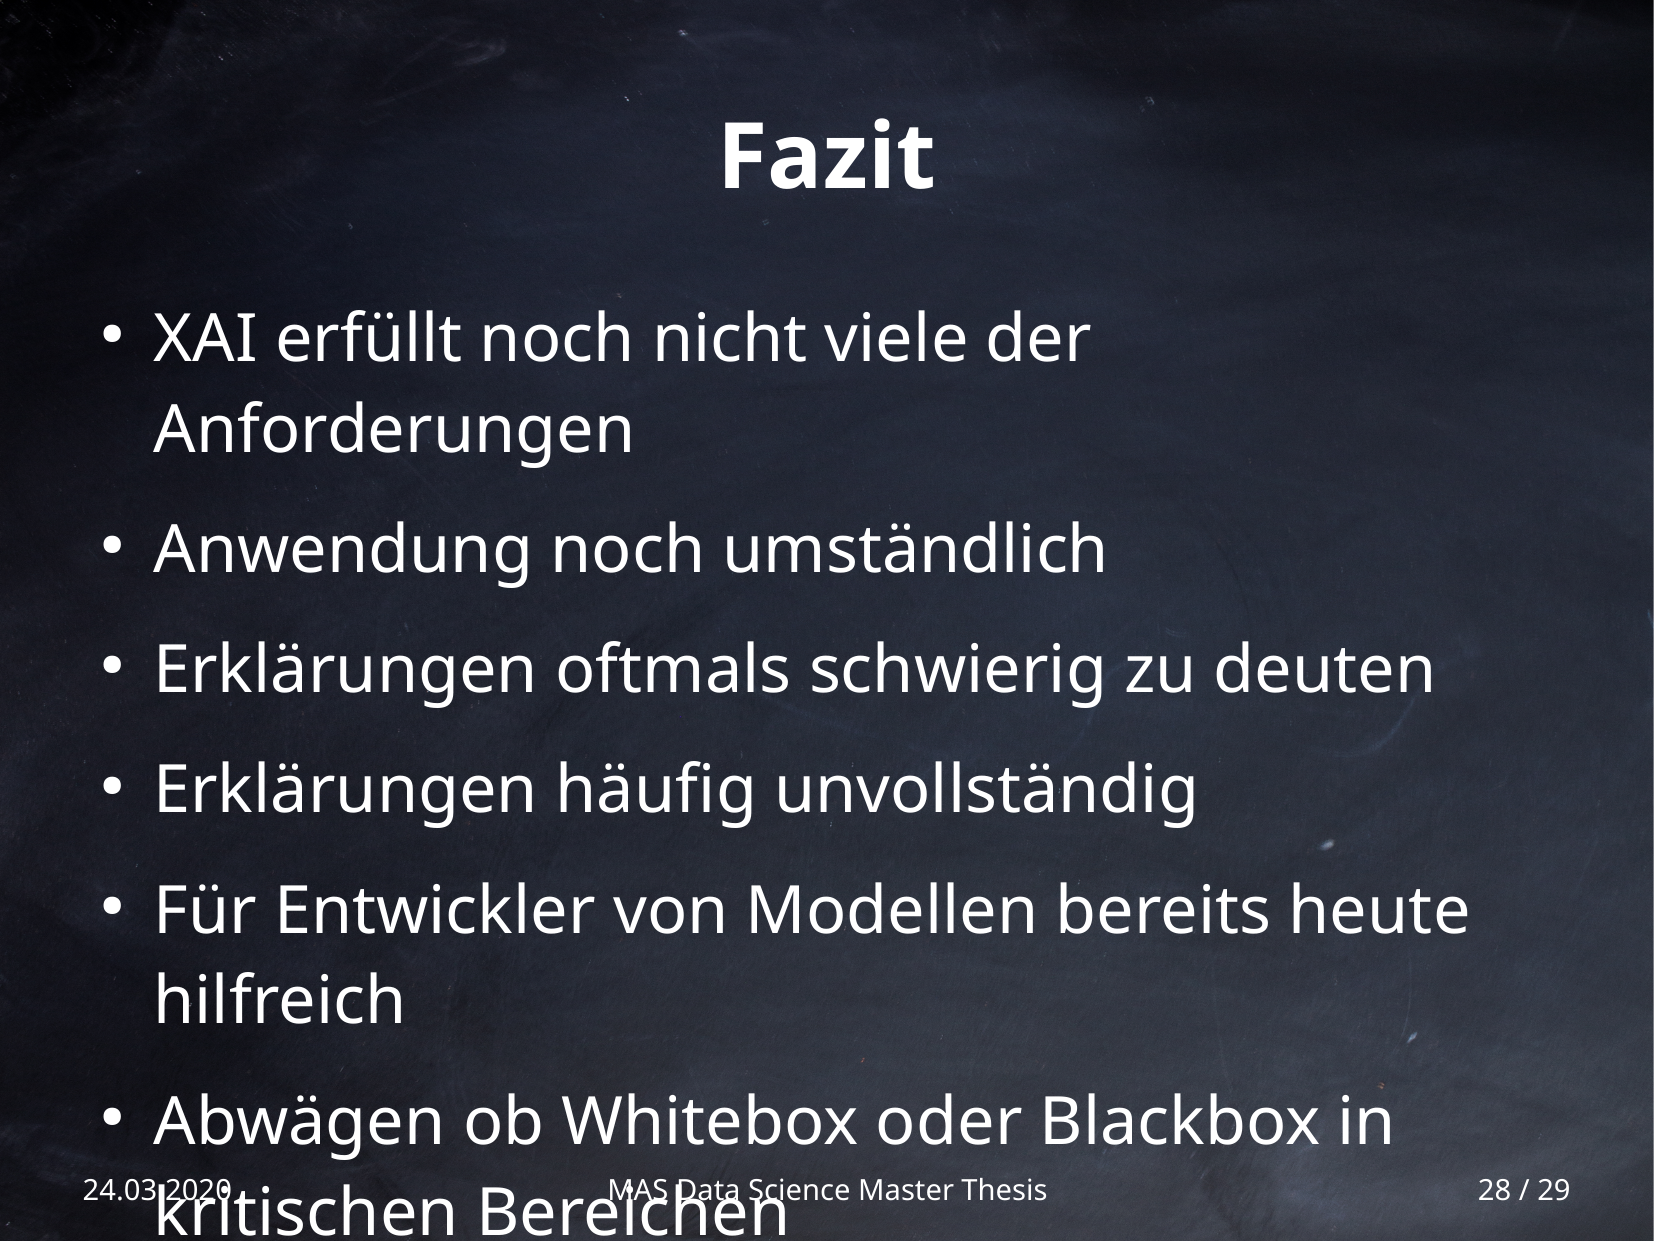

# Fazit
XAI erfüllt noch nicht viele der Anforderungen
Anwendung noch umständlich
Erklärungen oftmals schwierig zu deuten
Erklärungen häufig unvollständig
Für Entwickler von Modellen bereits heute hilfreich
Abwägen ob Whitebox oder Blackbox in kritischen Bereichen
28